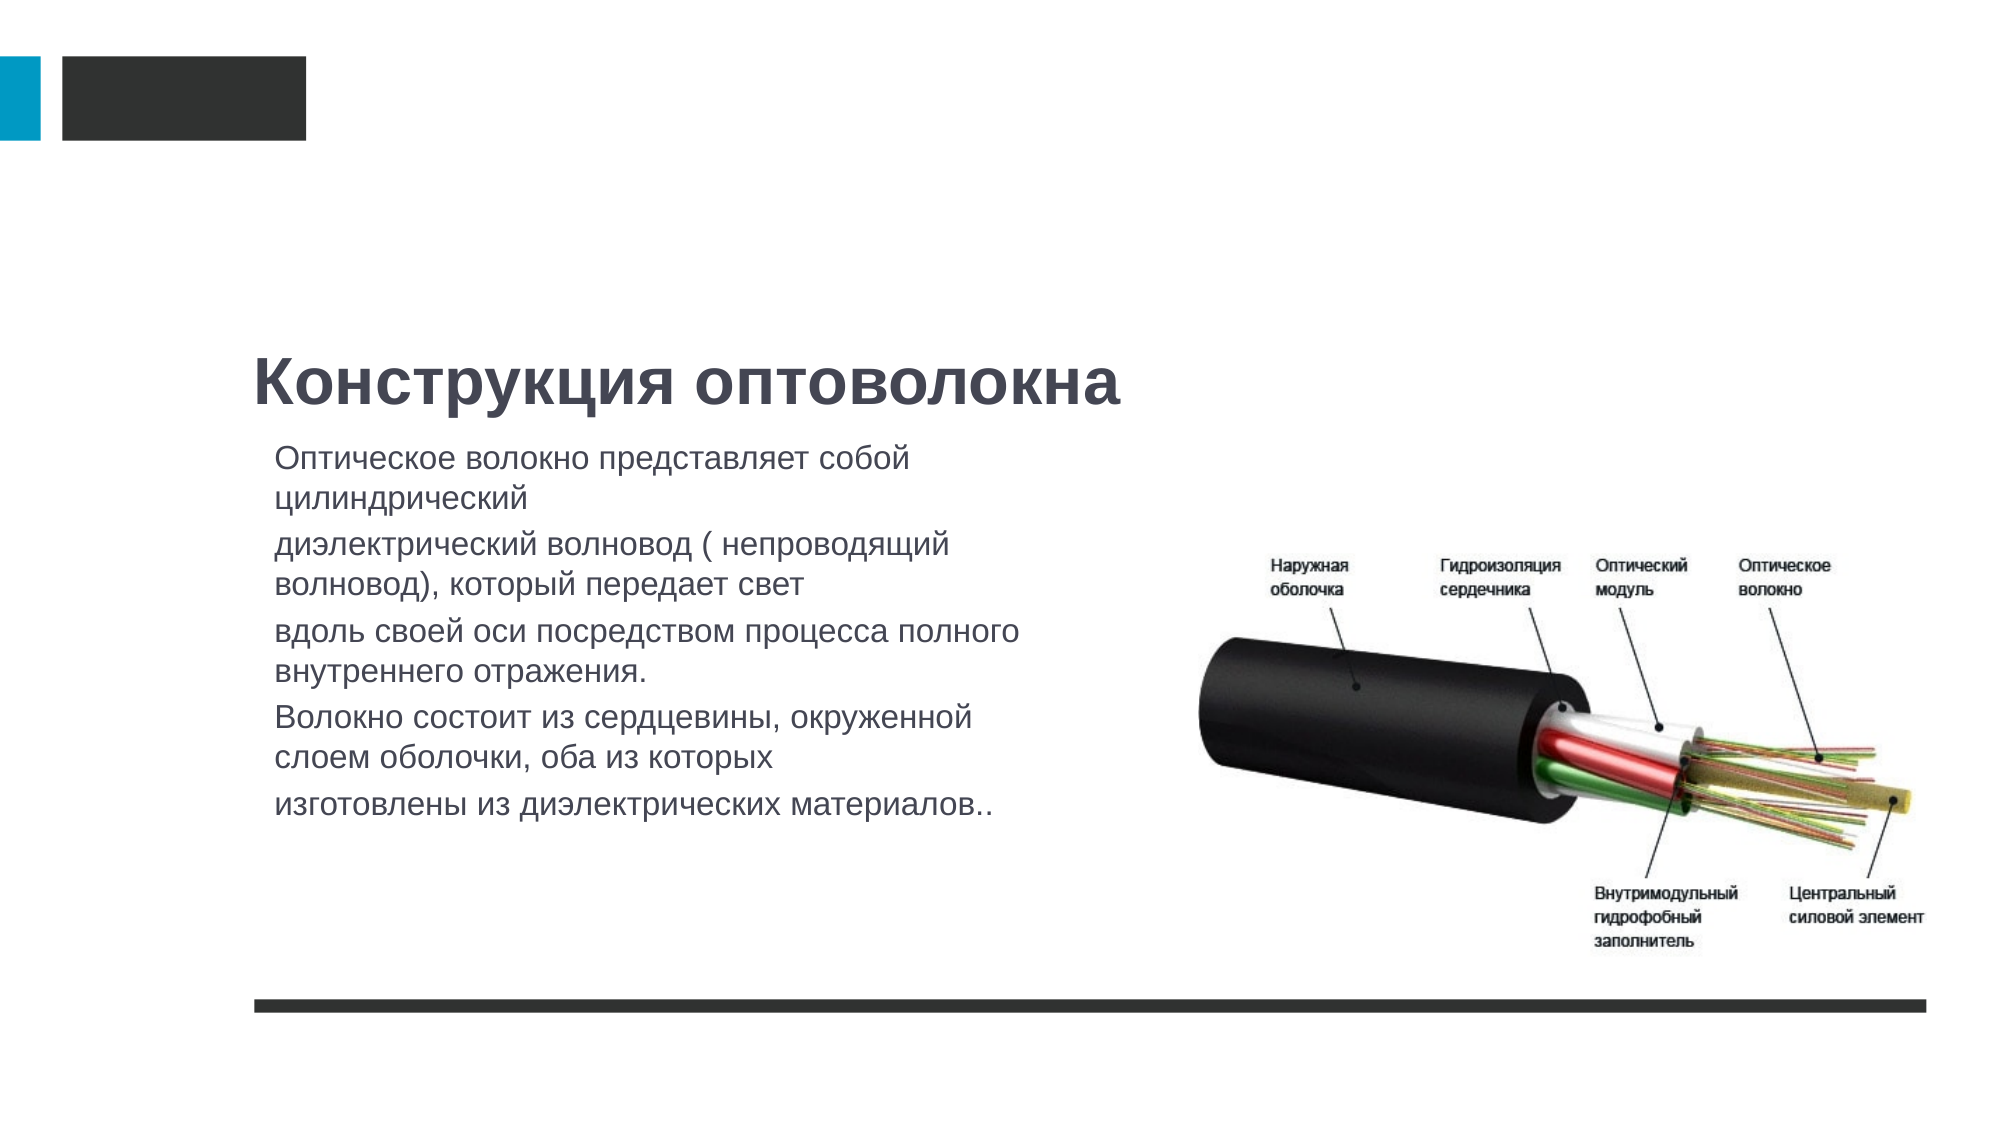

Конструкция оптоволокна
Оптическое волокно представляет собой цилиндрический
диэлектрический волновод ( непроводящий волновод), который передает свет
вдоль своей оси посредством процесса полного внутреннего отражения.
Волокно состоит из сердцевины, окруженной слоем оболочки, оба из которых
изготовлены из диэлектрических материалов..